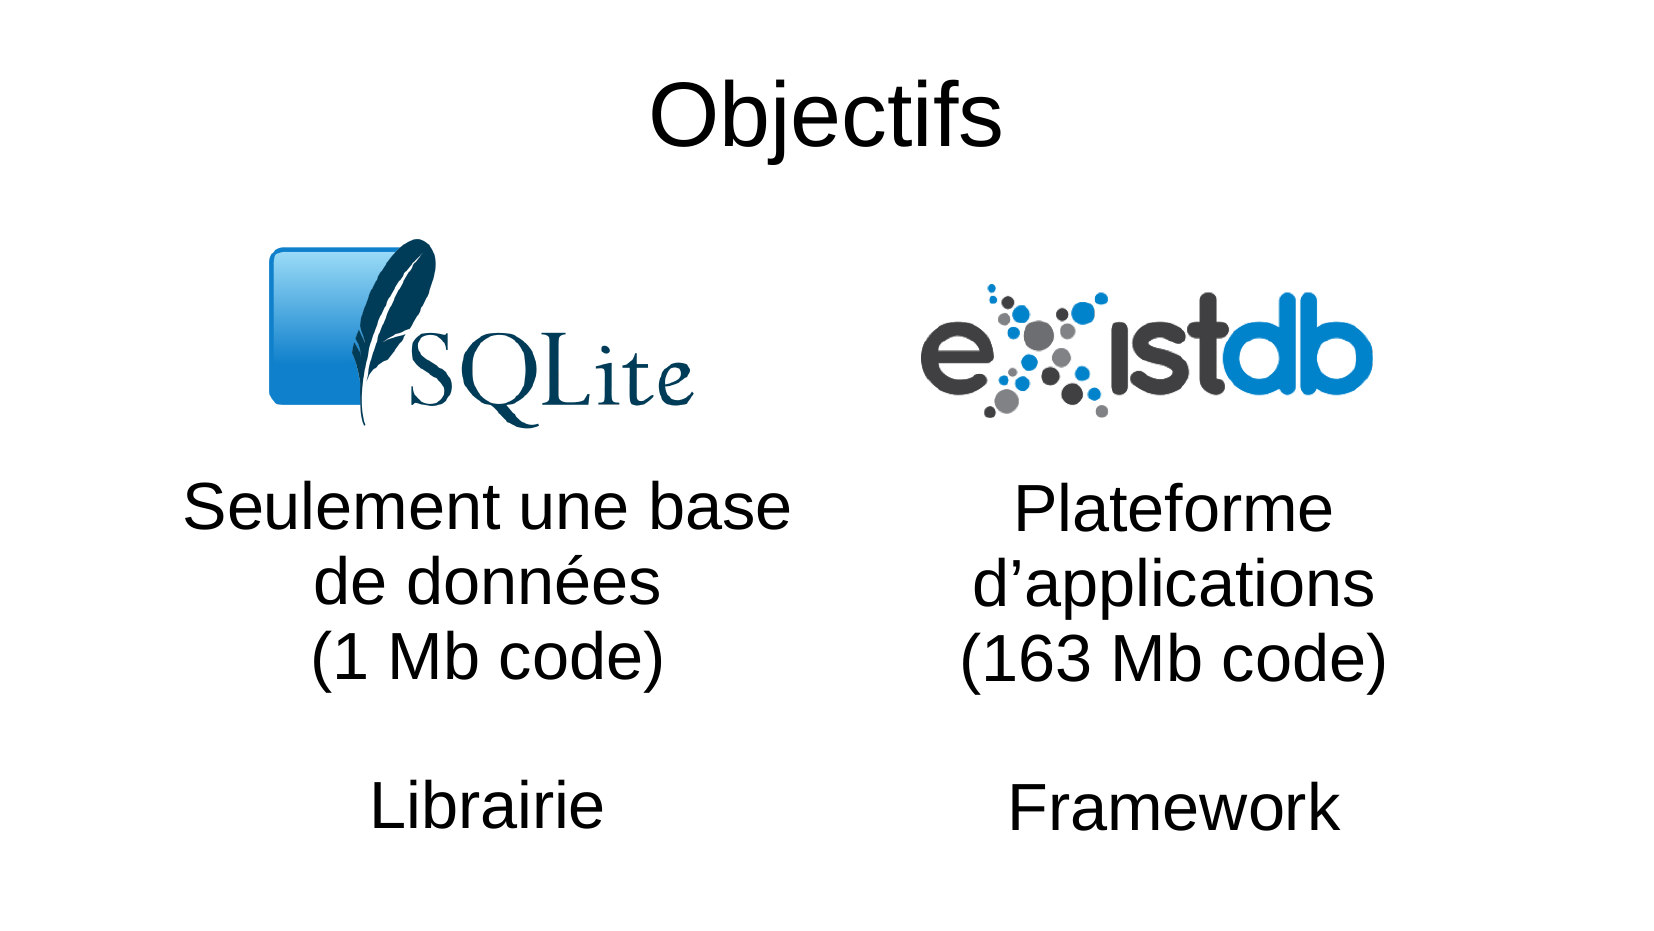

# Objectifs
Seulement une base de données
(1 Mb code)
Librairie
Plateforme d’applications
(163 Mb code)
Framework